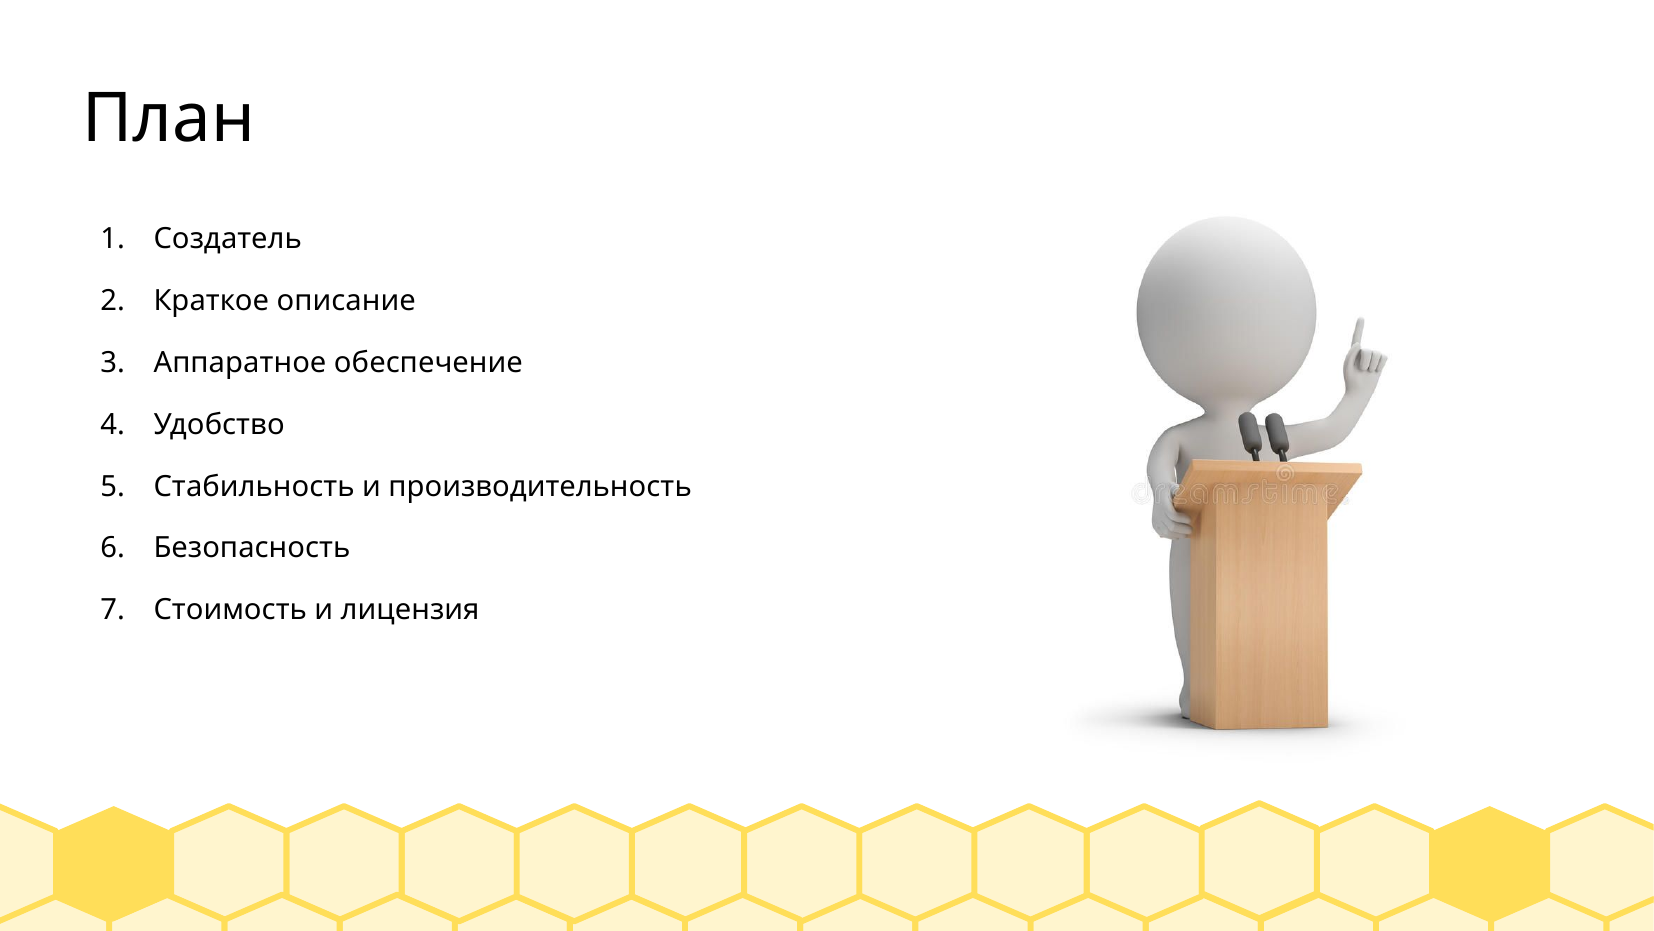

# План
Создатель
Краткое описание
Аппаратное обеспечение
Удобство
Стабильность и производительность
Безопасность
Стоимость и лицензия